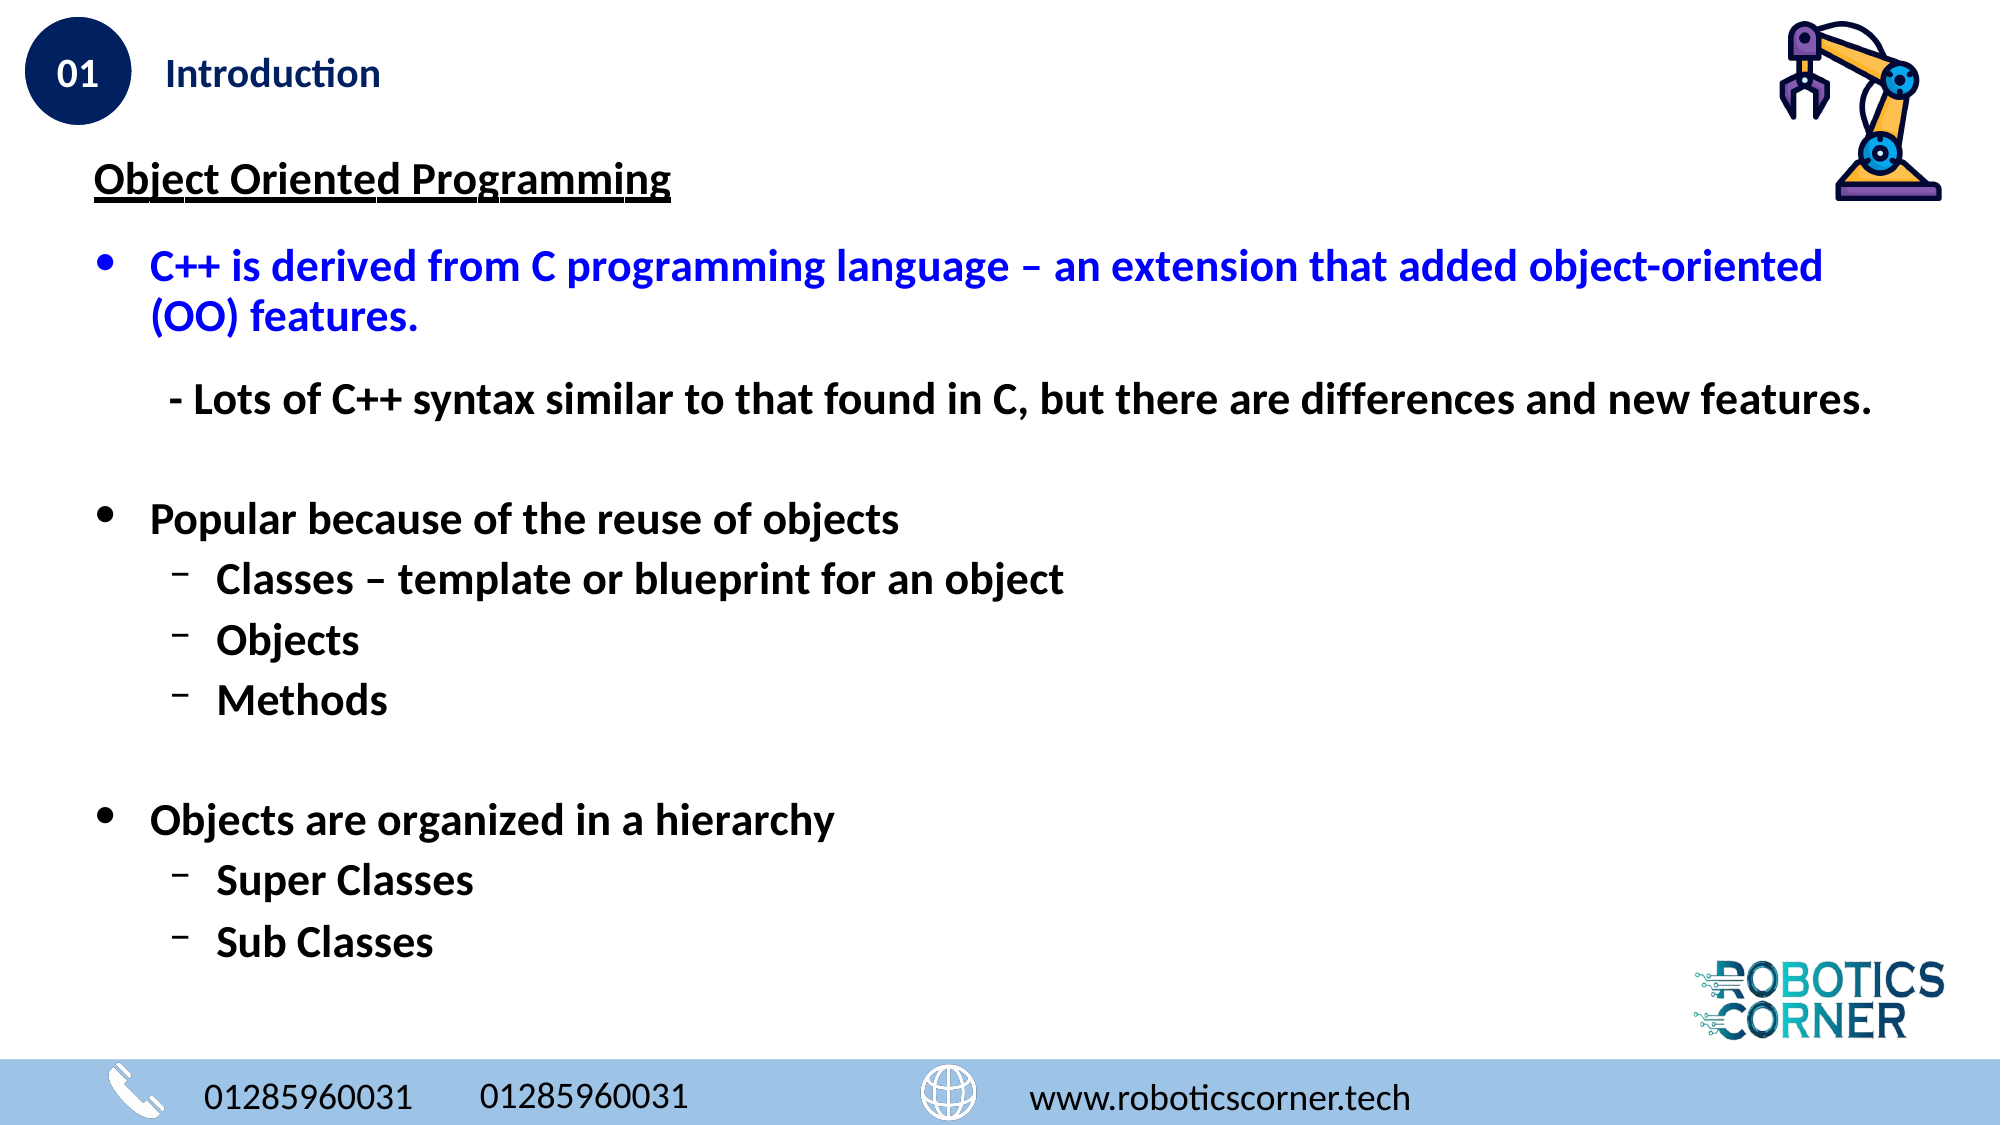

01
Introduction
Object Oriented Programming
C++ is derived from C programming language – an extension that added object-oriented (OO) features.
- Lots of C++ syntax similar to that found in C, but there are differences and new features.
Popular because of the reuse of objects
Classes – template or blueprint for an object
Objects
Methods
Objects are organized in a hierarchy
Super Classes
Sub Classes
01285960031
01285960031
www.roboticscorner.tech